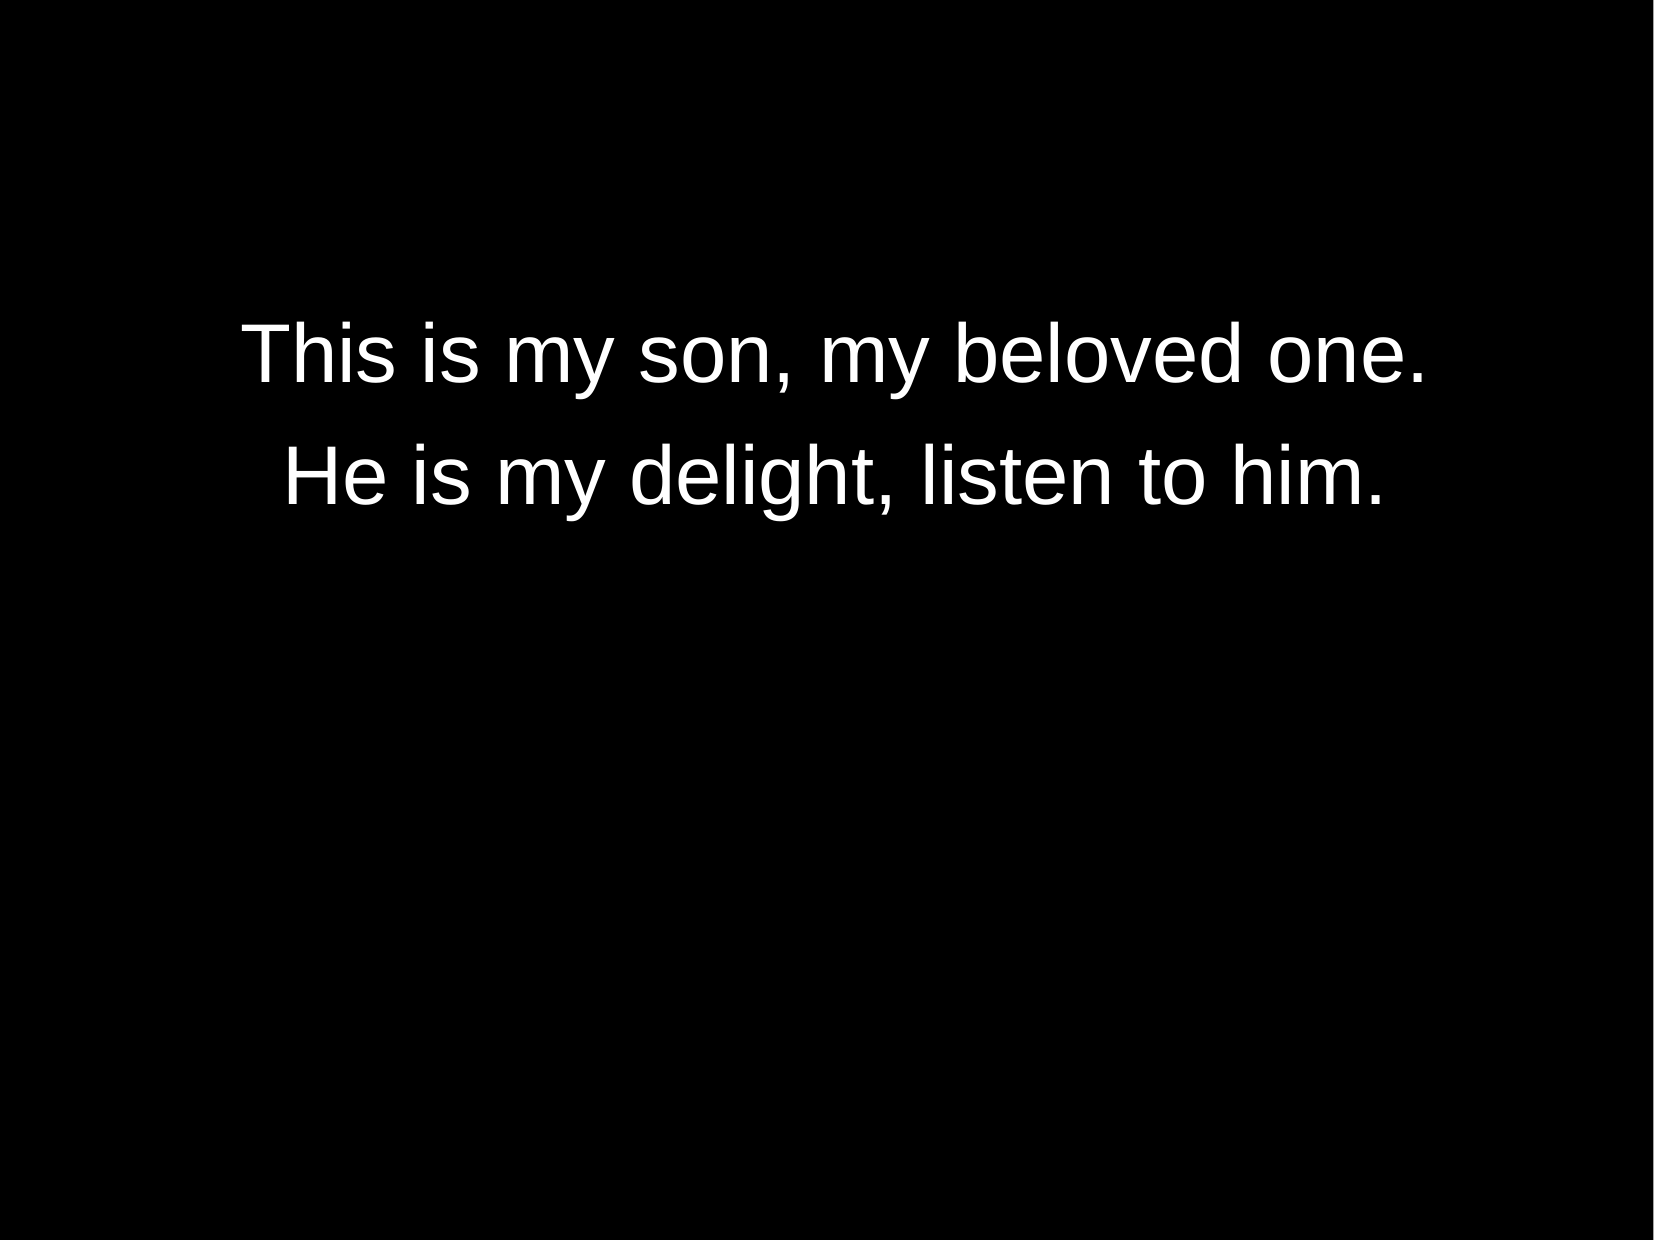

#
This is my son, my beloved one.
He is my delight, listen to him.